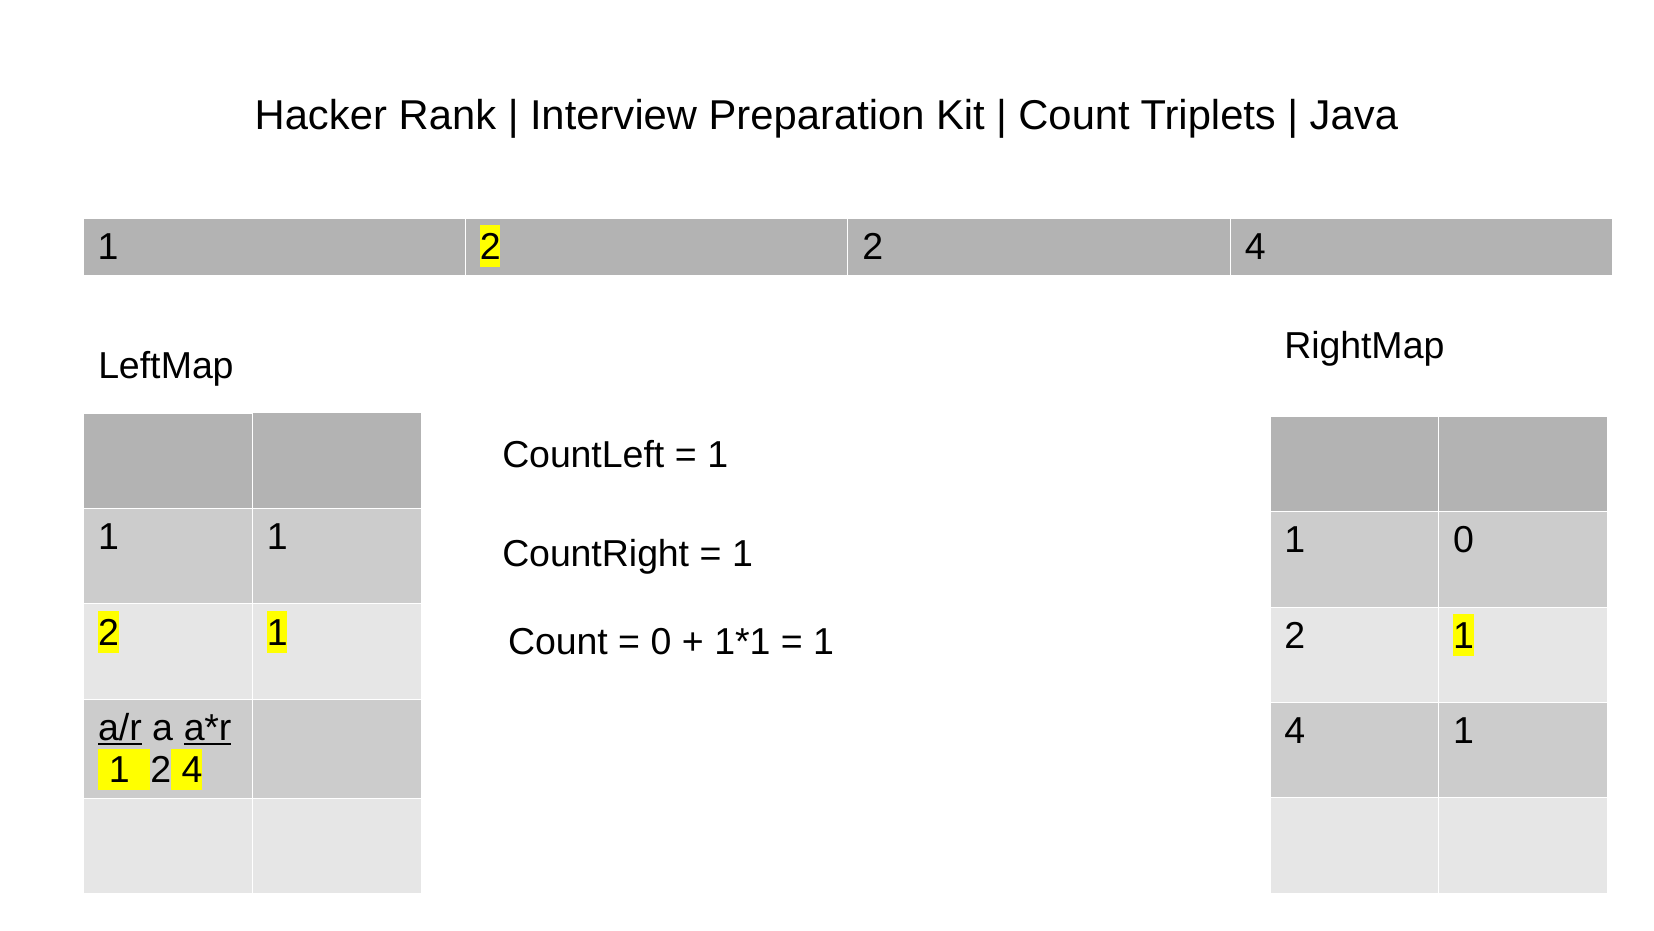

# Hacker Rank | Interview Preparation Kit | Count Triplets | Java
| 1 | 2 | 2 | 4 |
| --- | --- | --- | --- |
RightMap
LeftMap
| | |
| --- | --- |
| 1 | 1 |
| 2 | 1 |
| a/r a a\*r 1 2 4 | |
| | |
| |
| --- |
| | |
| --- | --- |
| 1 | 0 |
| 2 | 1 |
| 4 | 1 |
| | |
CountLeft = 1
CountRight = 1
Count = 0 + 1*1 = 1